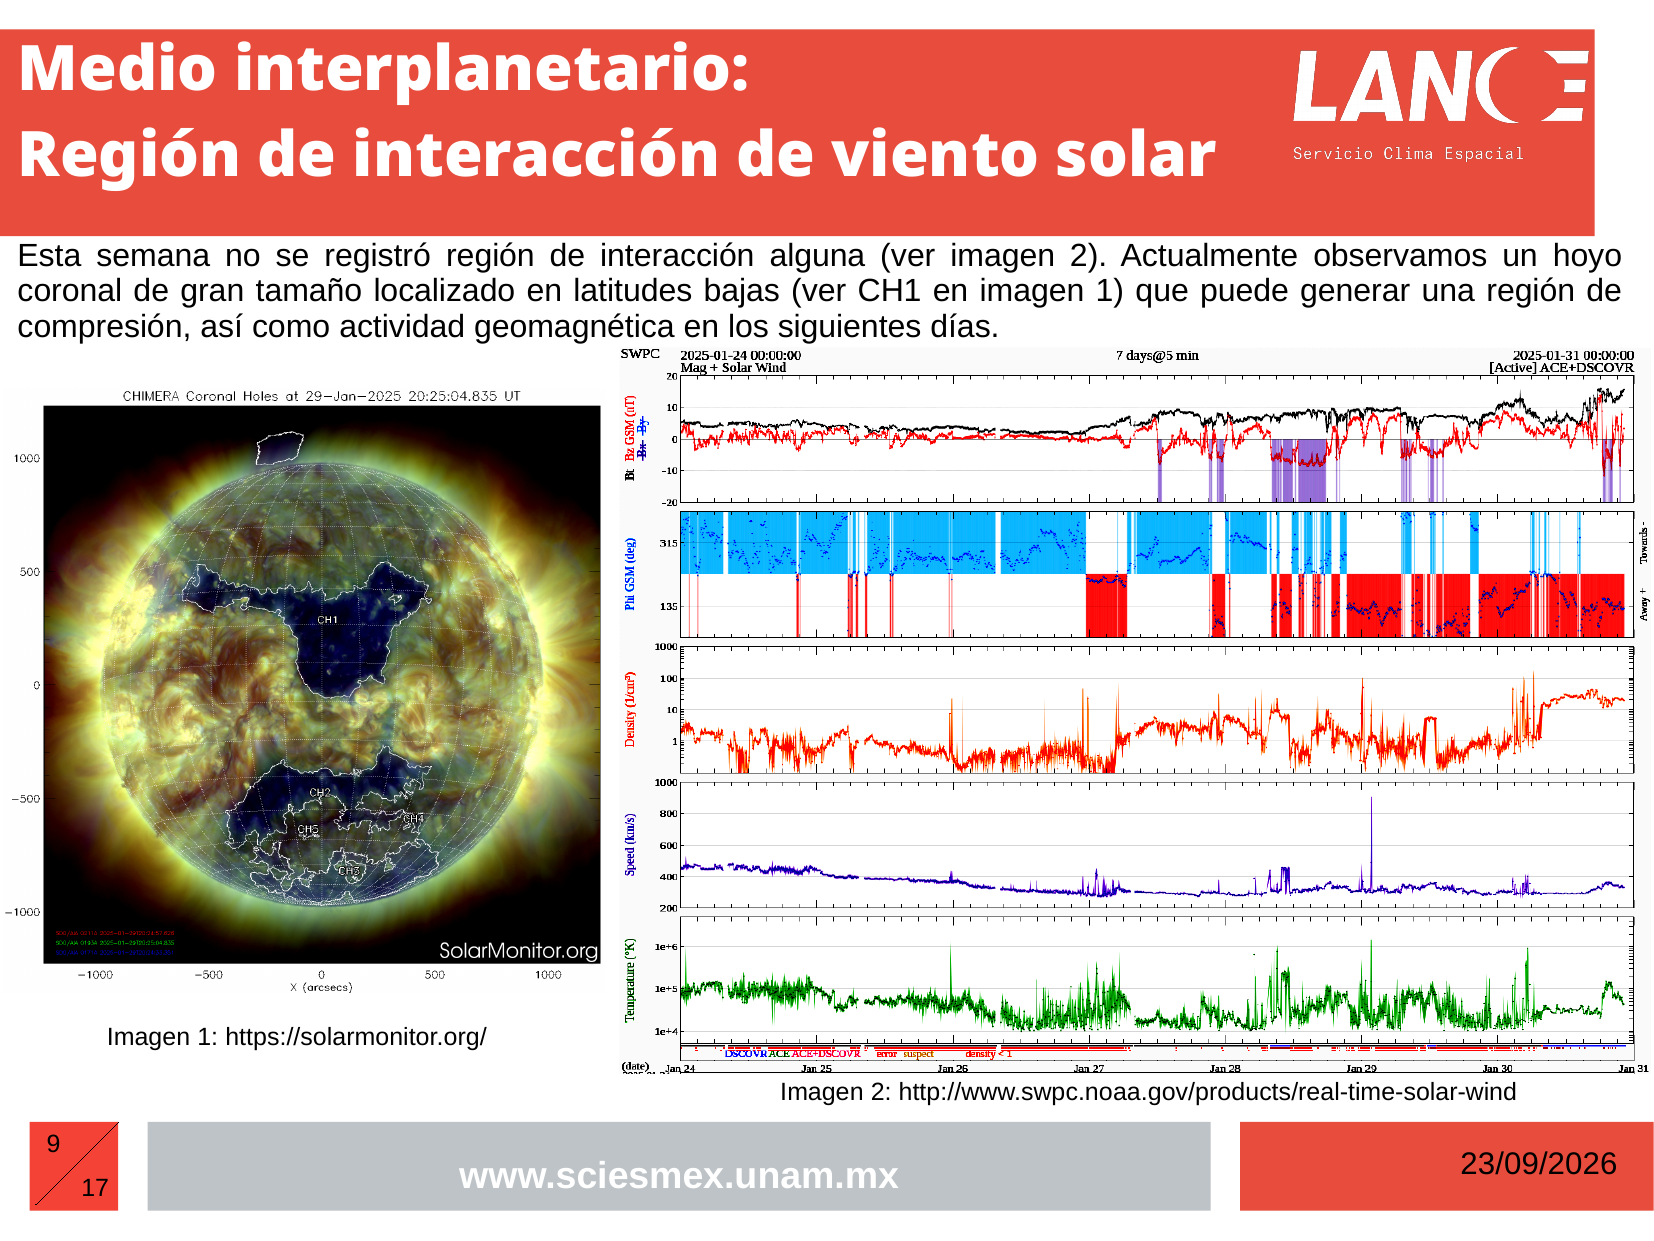

# Medio interplanetario: Región de interacción de viento solar
Esta semana no se registró región de interacción alguna (ver imagen 2). Actualmente observamos un hoyo coronal de gran tamaño localizado en latitudes bajas (ver CH1 en imagen 1) que puede generar una región de compresión, así como actividad geomagnética en los siguientes días.
Imagen 1: https://solarmonitor.org/
Imagen 2: http://www.swpc.noaa.gov/products/real-time-solar-wind
www.sciesmex.unam.mx
17